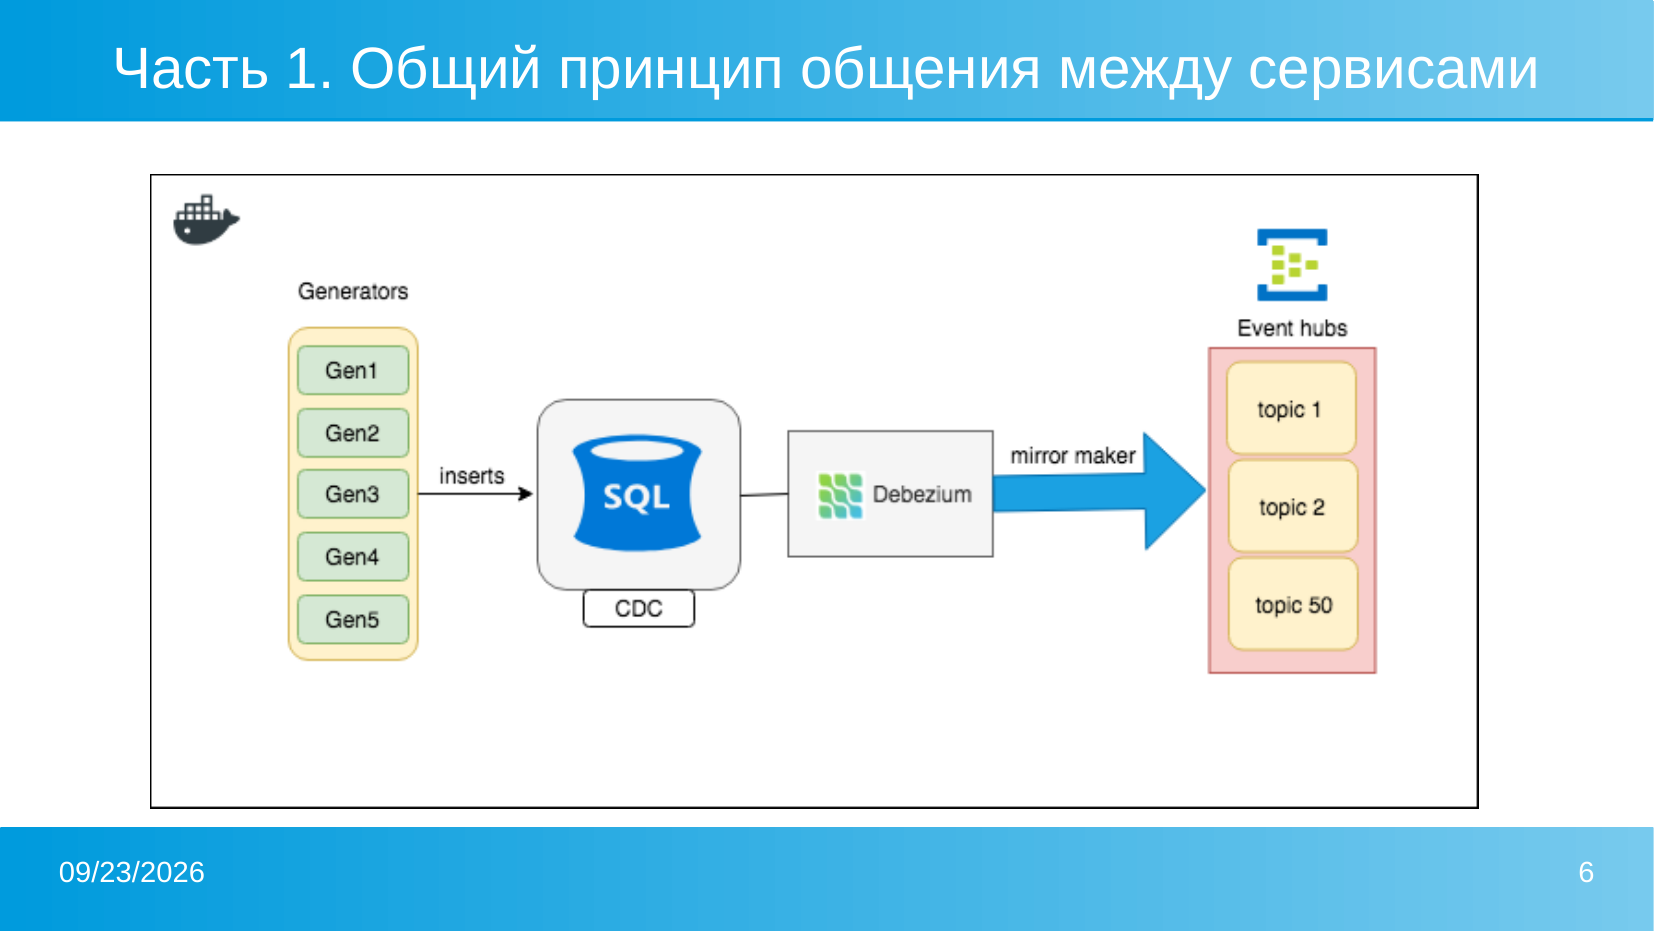

# Часть 1. Общий принцип общения между сервисами
6